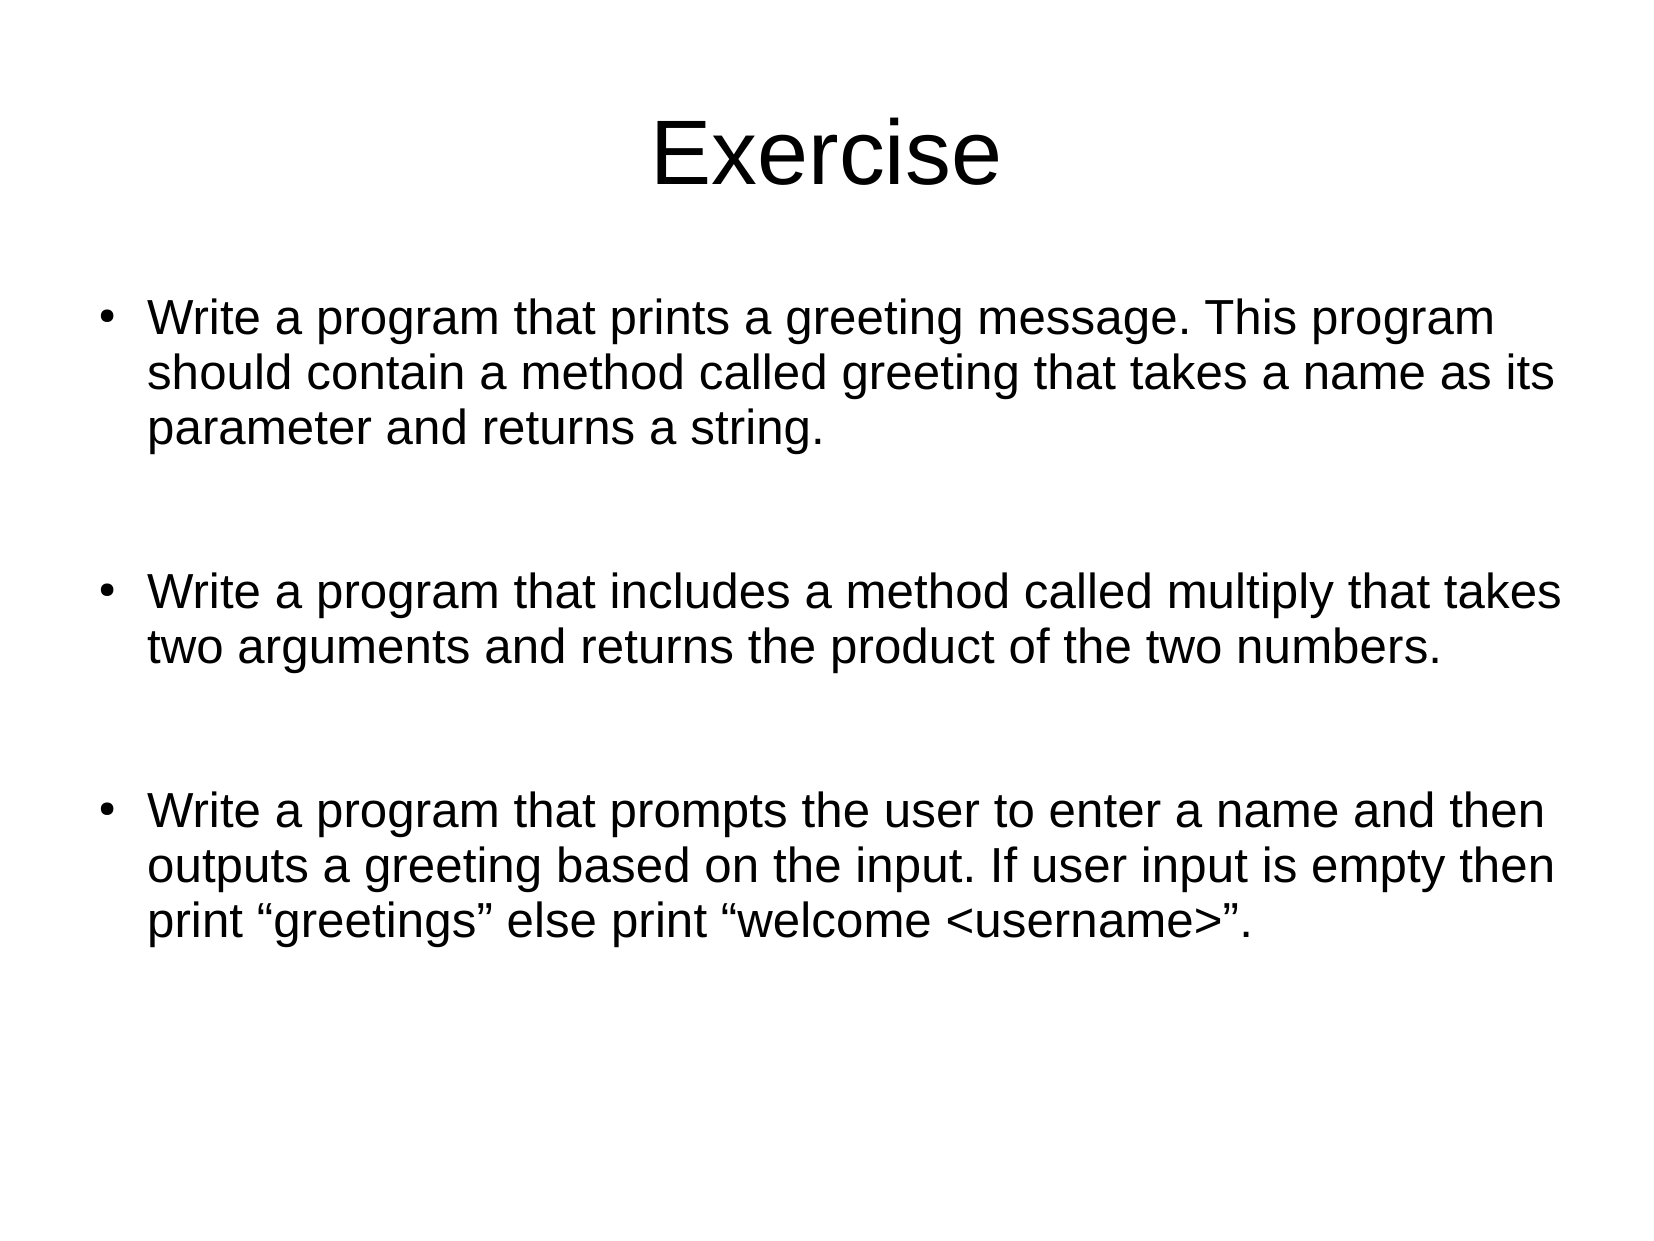

# Exercise
Write a program that prints a greeting message. This program should contain a method called greeting that takes a name as its parameter and returns a string.
Write a program that includes a method called multiply that takes two arguments and returns the product of the two numbers.
Write a program that prompts the user to enter a name and then outputs a greeting based on the input. If user input is empty then print “greetings” else print “welcome <username>”.